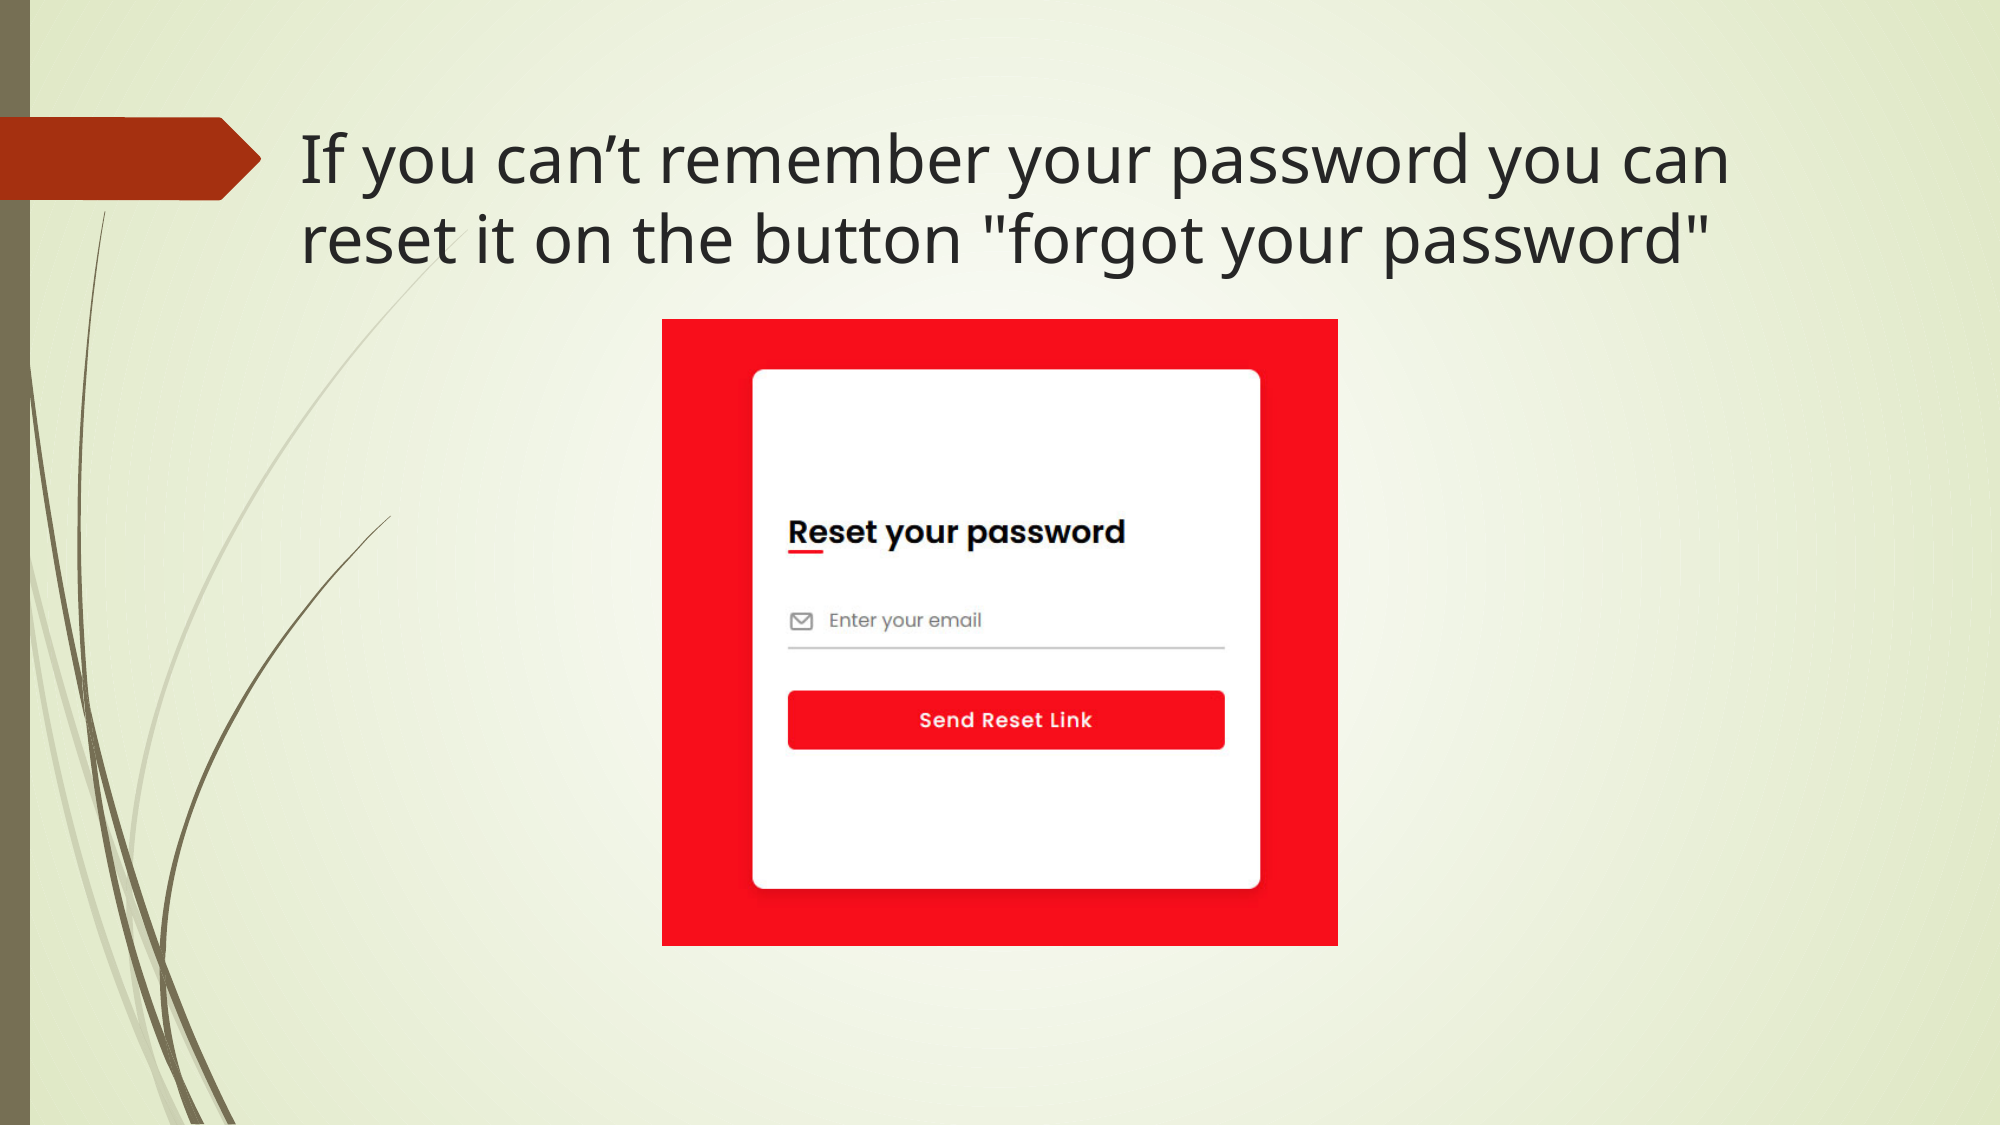

# If you can’t remember your password you can reset it on the button "forgot your password"